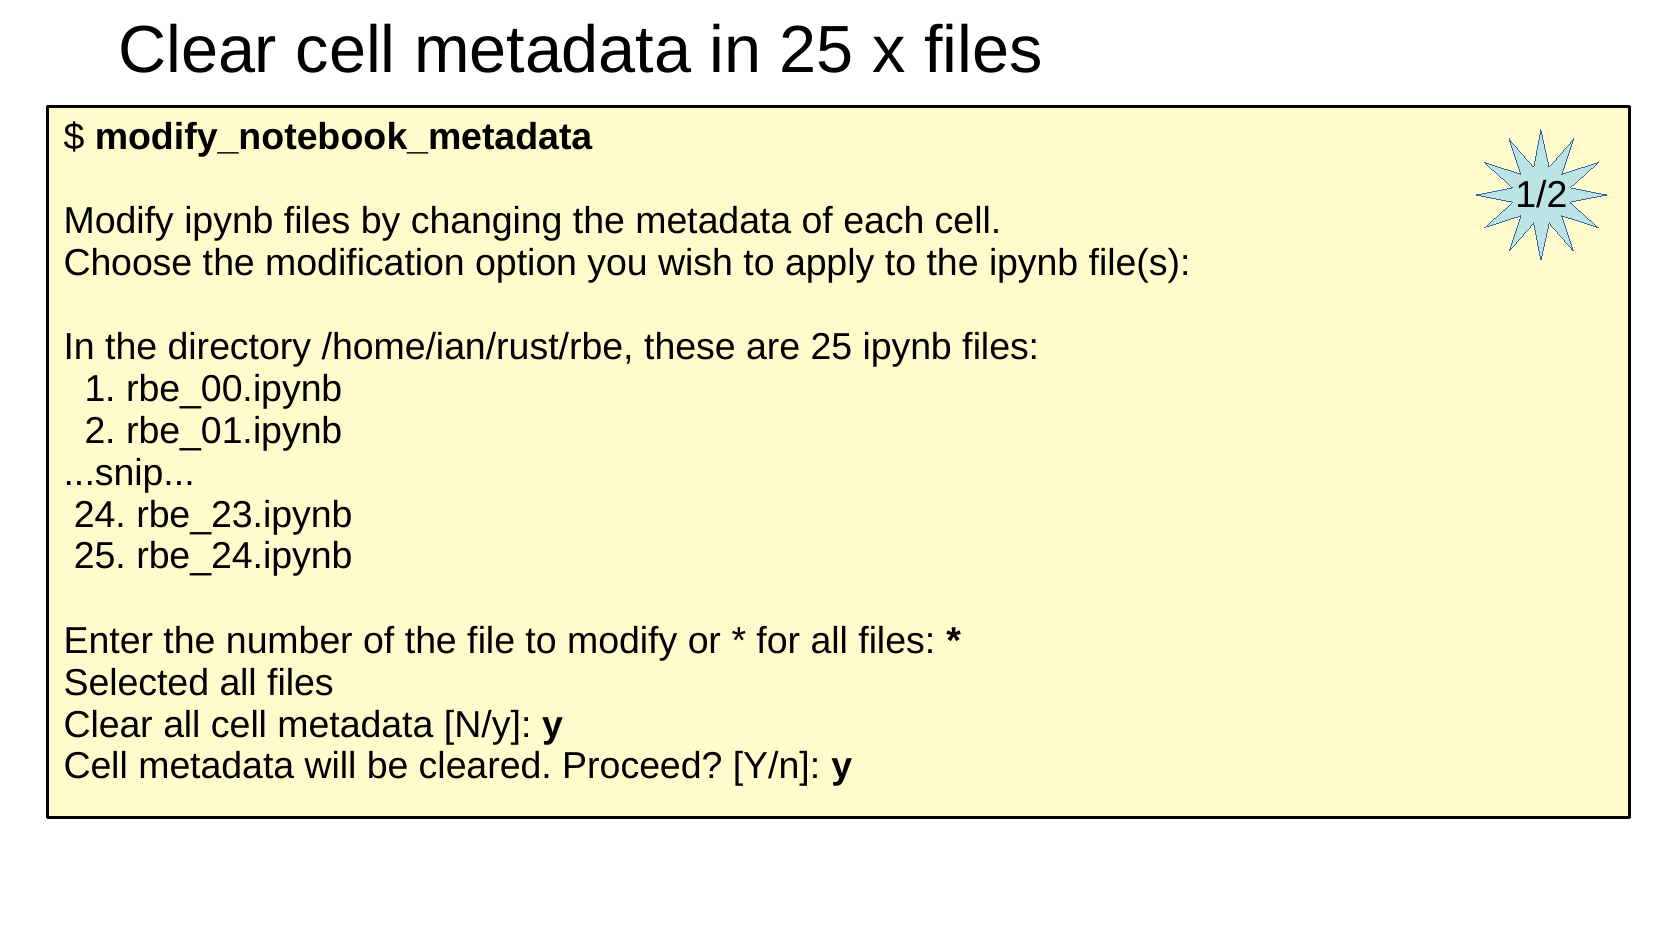

Clear cell metadata in 25 x files
$ modify_notebook_metadata
Modify ipynb files by changing the metadata of each cell.
Choose the modification option you wish to apply to the ipynb file(s):
In the directory /home/ian/rust/rbe, these are 25 ipynb files:
 1. rbe_00.ipynb
 2. rbe_01.ipynb
...snip...
 24. rbe_23.ipynb
 25. rbe_24.ipynb
Enter the number of the file to modify or * for all files: *
Selected all files
Clear all cell metadata [N/y]: y
Cell metadata will be cleared. Proceed? [Y/n]: y
1/2